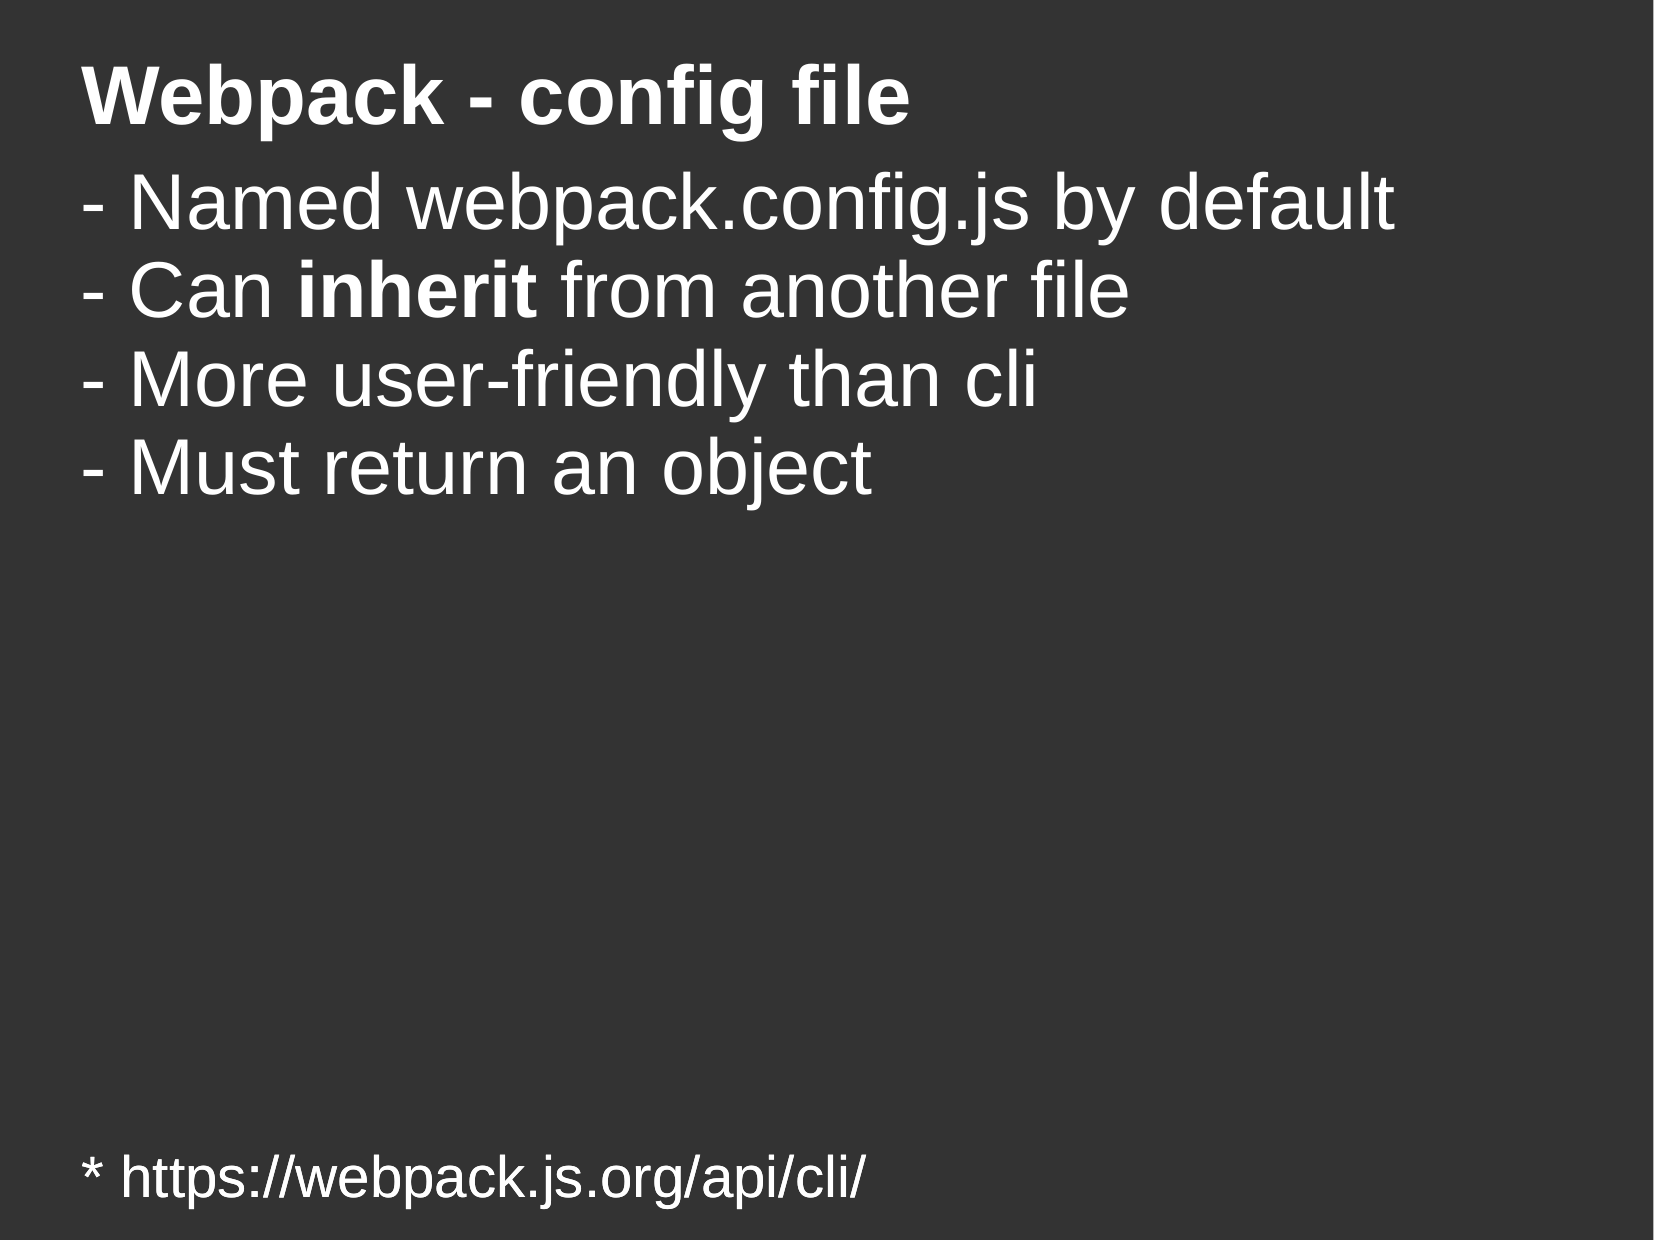

Webpack - config file
# - Named webpack.config.js by default - Can inherit from another file - More user-friendly than cli - Must return an object
* https://webpack.js.org/api/cli/
* https://webpack.js.org/api/cli/